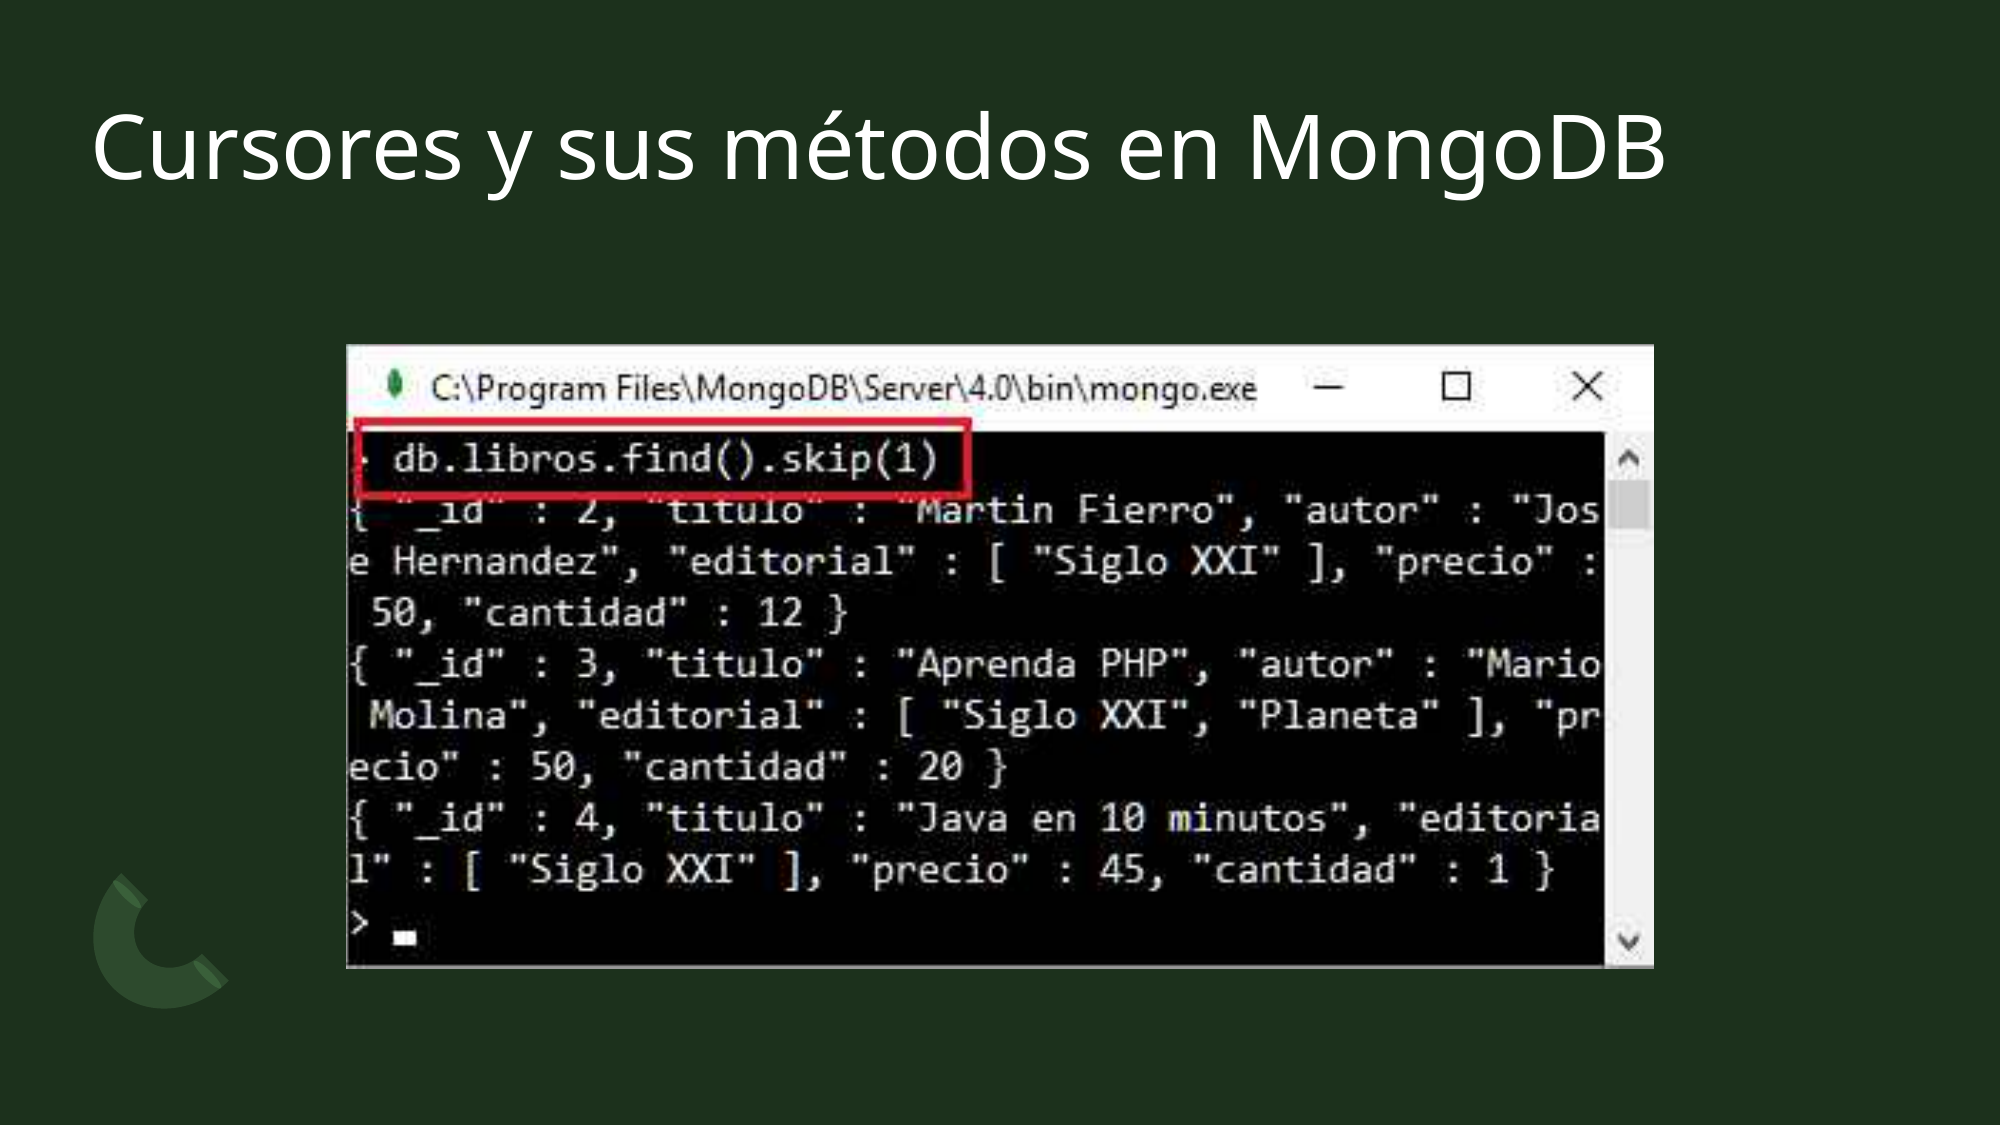

# Cursores y sus métodos en MongoDB